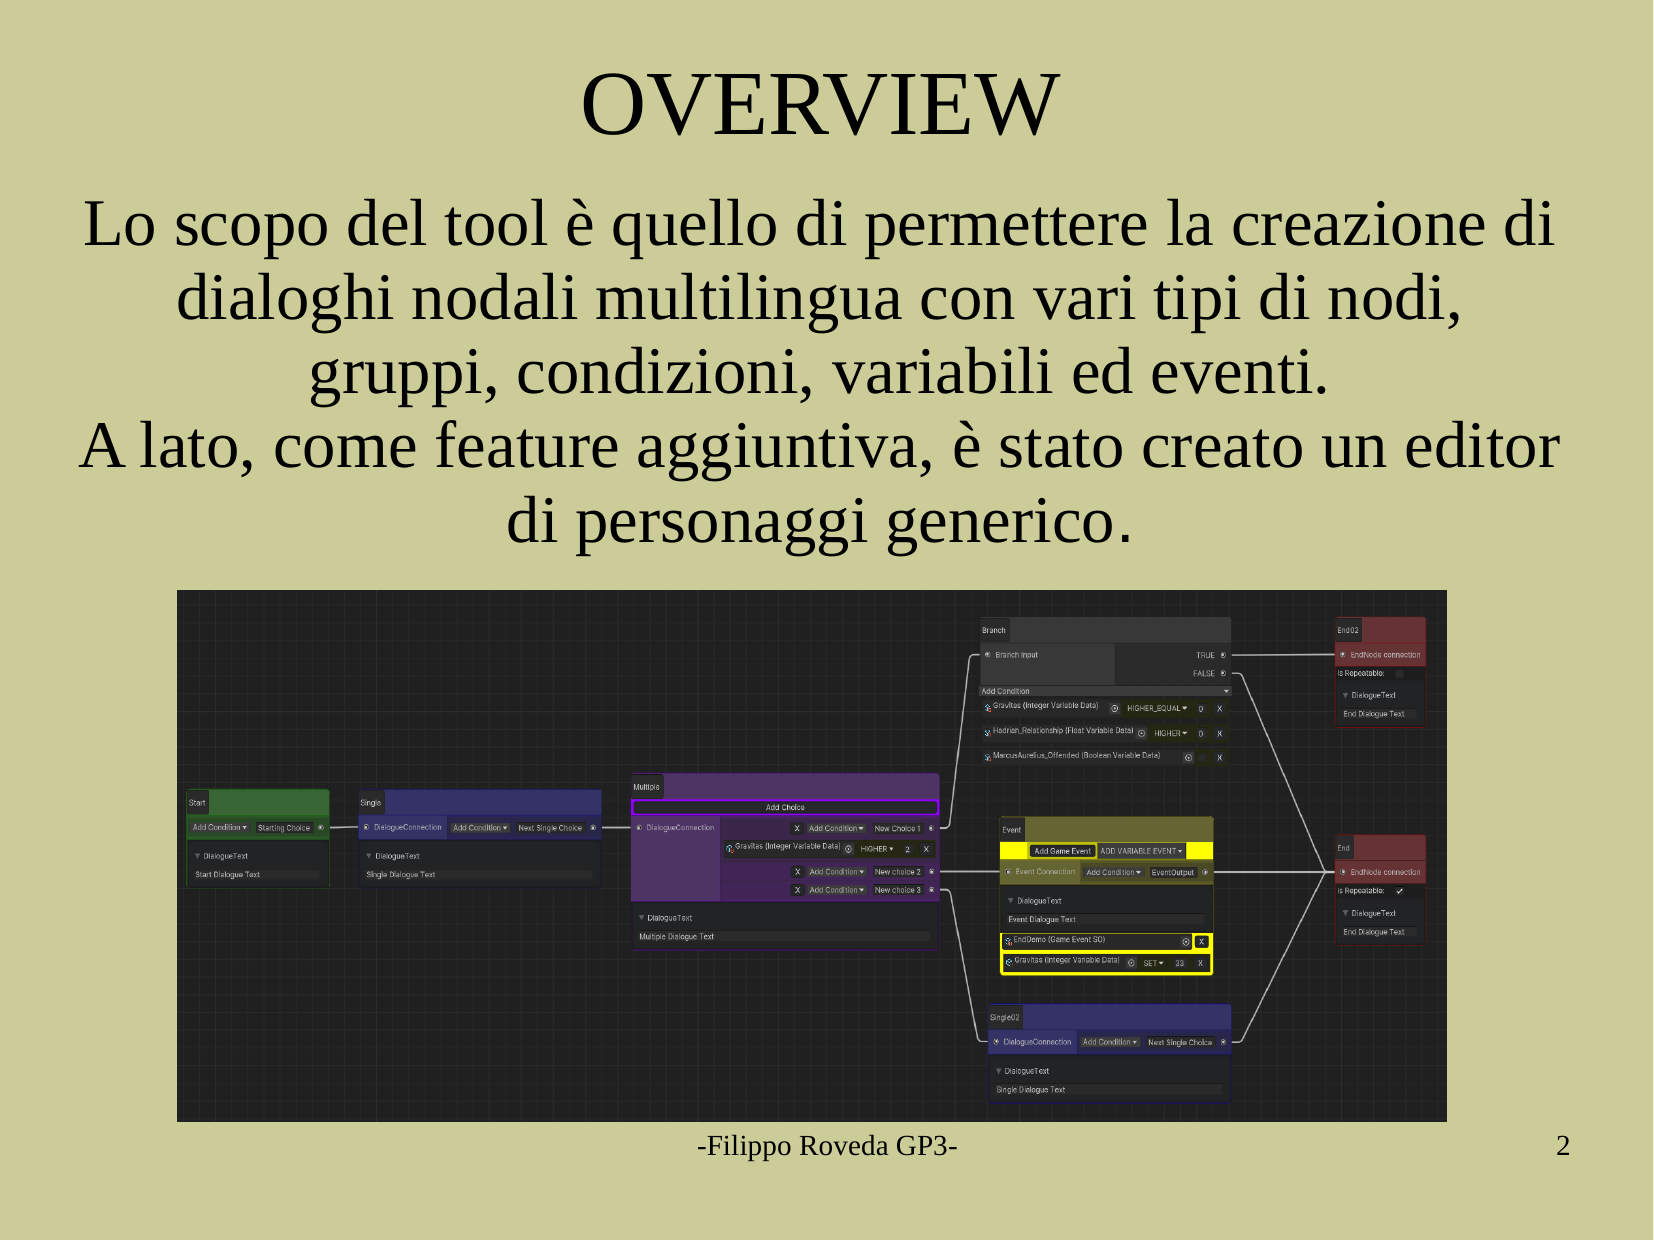

# OVERVIEW
Lo scopo del tool è quello di permettere la creazione di dialoghi nodali multilingua con vari tipi di nodi, gruppi, condizioni, variabili ed eventi.
A lato, come feature aggiuntiva, è stato creato un editor di personaggi generico.
-Filippo Roveda GP3-
2